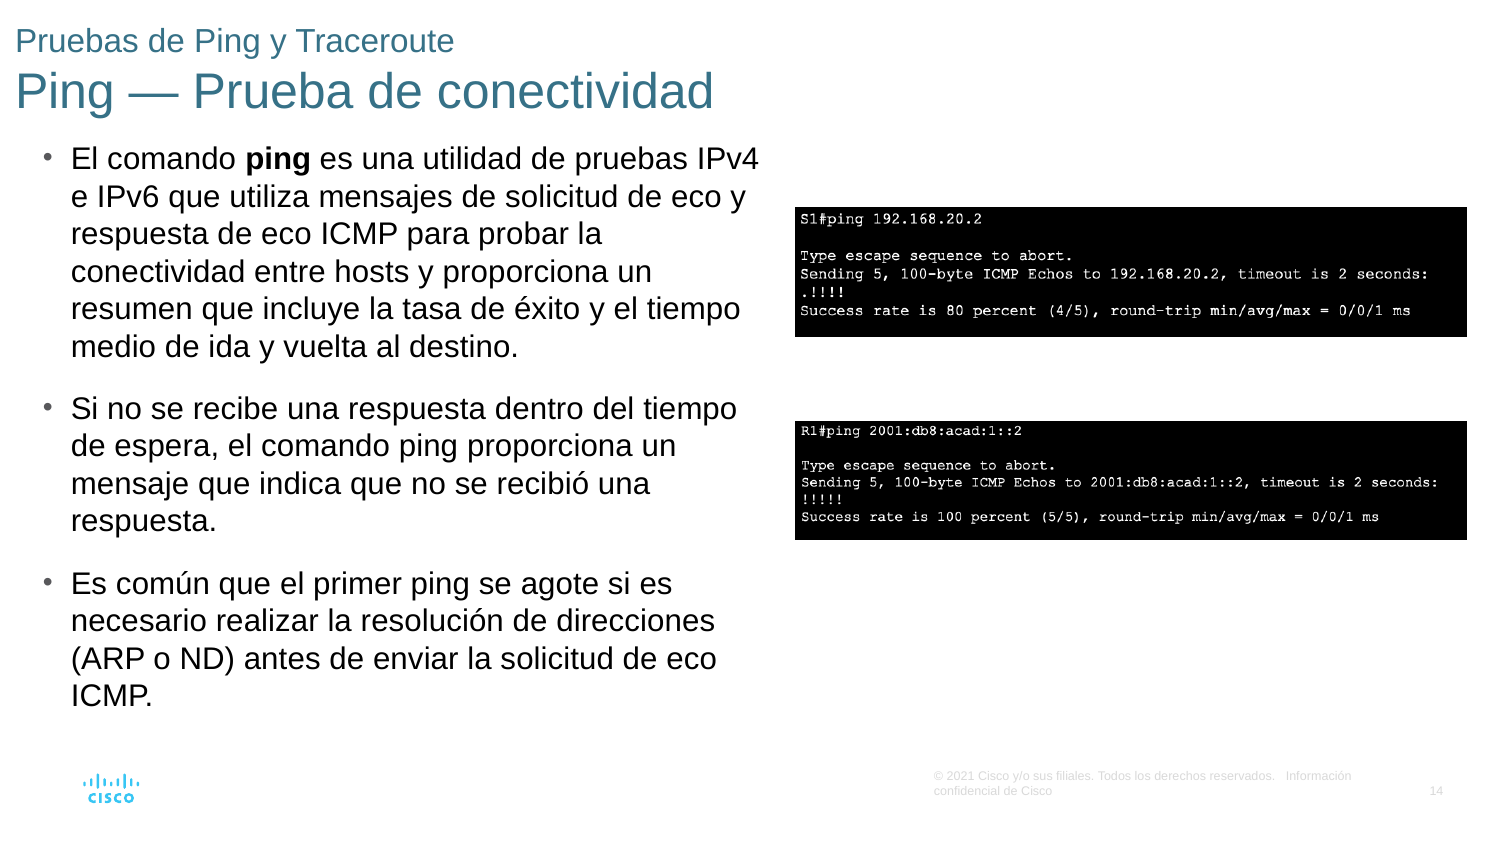

# Pruebas de Ping y Traceroute Ping — Prueba de conectividad
El comando ping es una utilidad de pruebas IPv4 e IPv6 que utiliza mensajes de solicitud de eco y respuesta de eco ICMP para probar la conectividad entre hosts y proporciona un resumen que incluye la tasa de éxito y el tiempo medio de ida y vuelta al destino.
Si no se recibe una respuesta dentro del tiempo de espera, el comando ping proporciona un mensaje que indica que no se recibió una respuesta.
Es común que el primer ping se agote si es necesario realizar la resolución de direcciones (ARP o ND) antes de enviar la solicitud de eco ICMP.